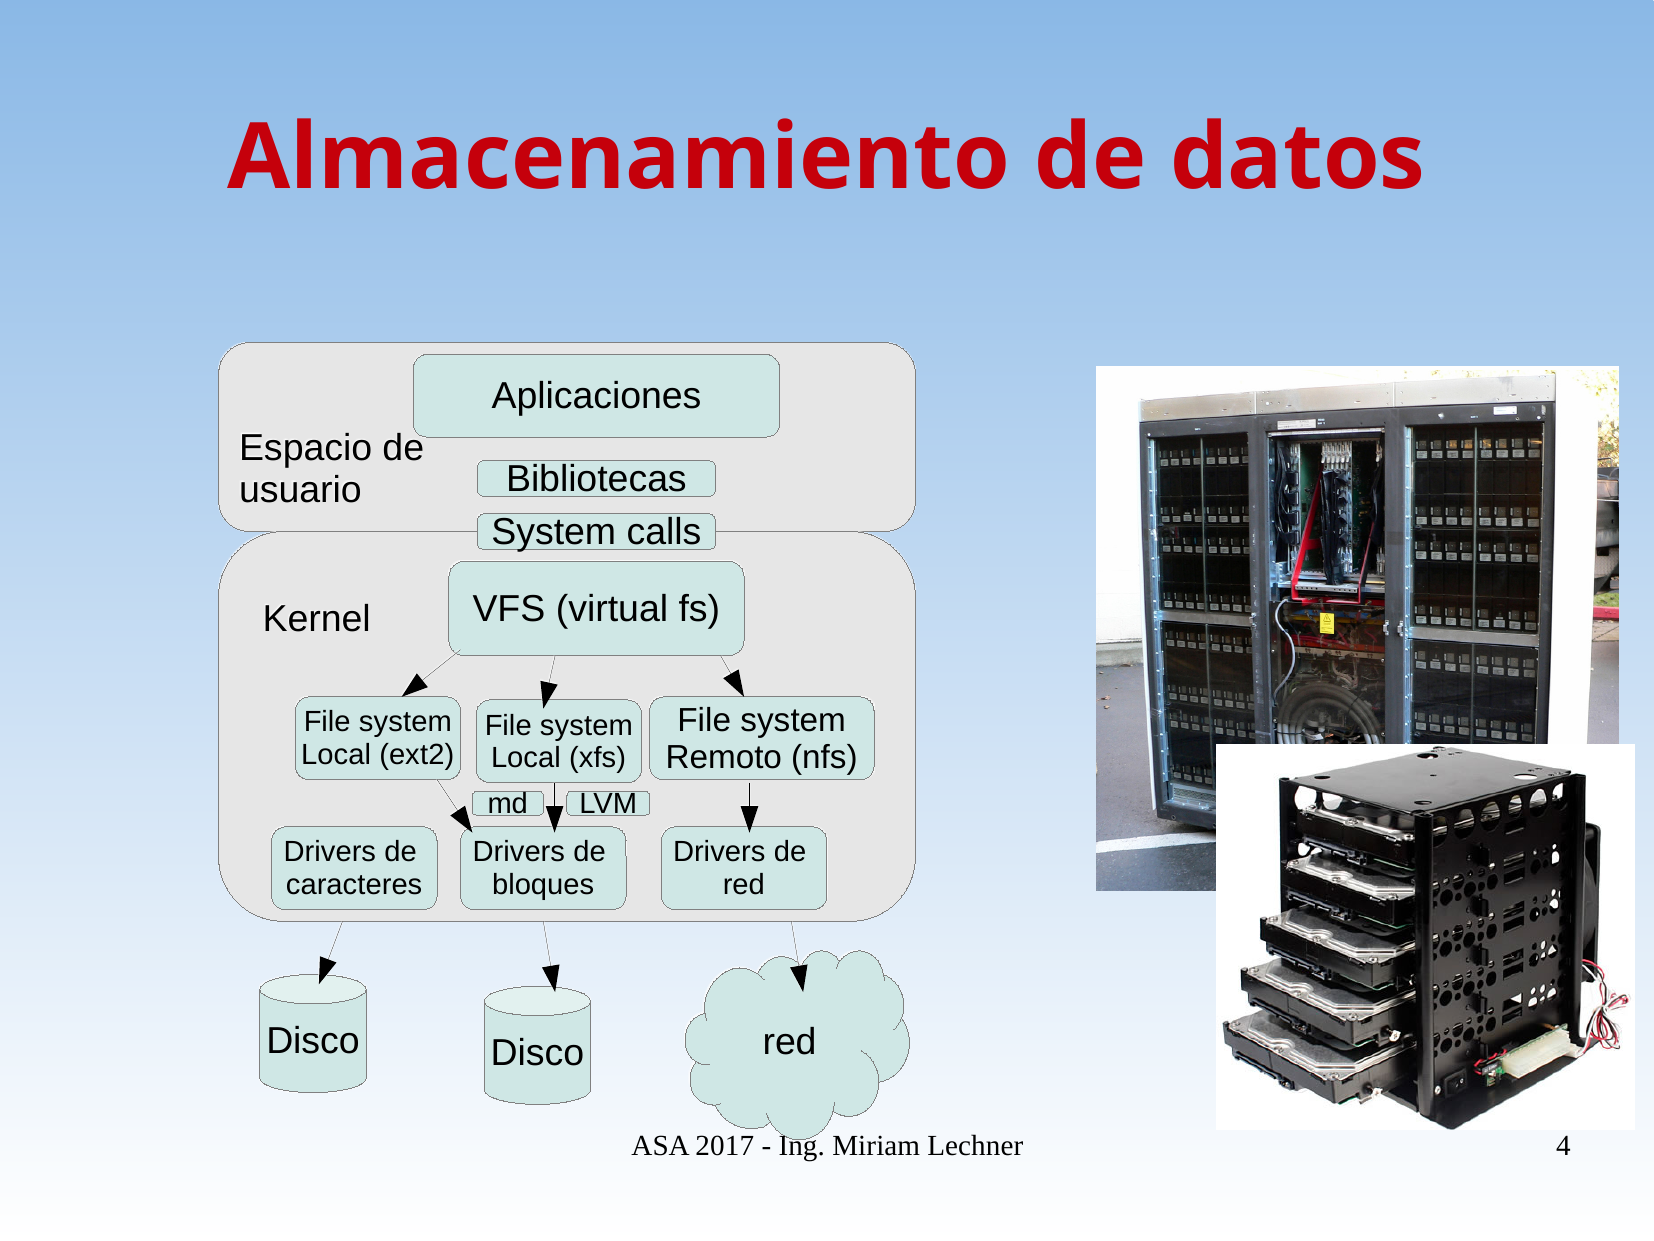

# Almacenamiento de datos
Aplicaciones
Espacio de
usuario
Bibliotecas
System calls
VFS (virtual fs)
Kernel
File system
Local (ext2)
File system
Remoto (nfs)
File system
Local (xfs)
LVM
md
Drivers de
caracteres
Drivers de
bloques
Drivers de
red
red
Disco
Disco
ASA 2017 - Ing. Miriam Lechner
4